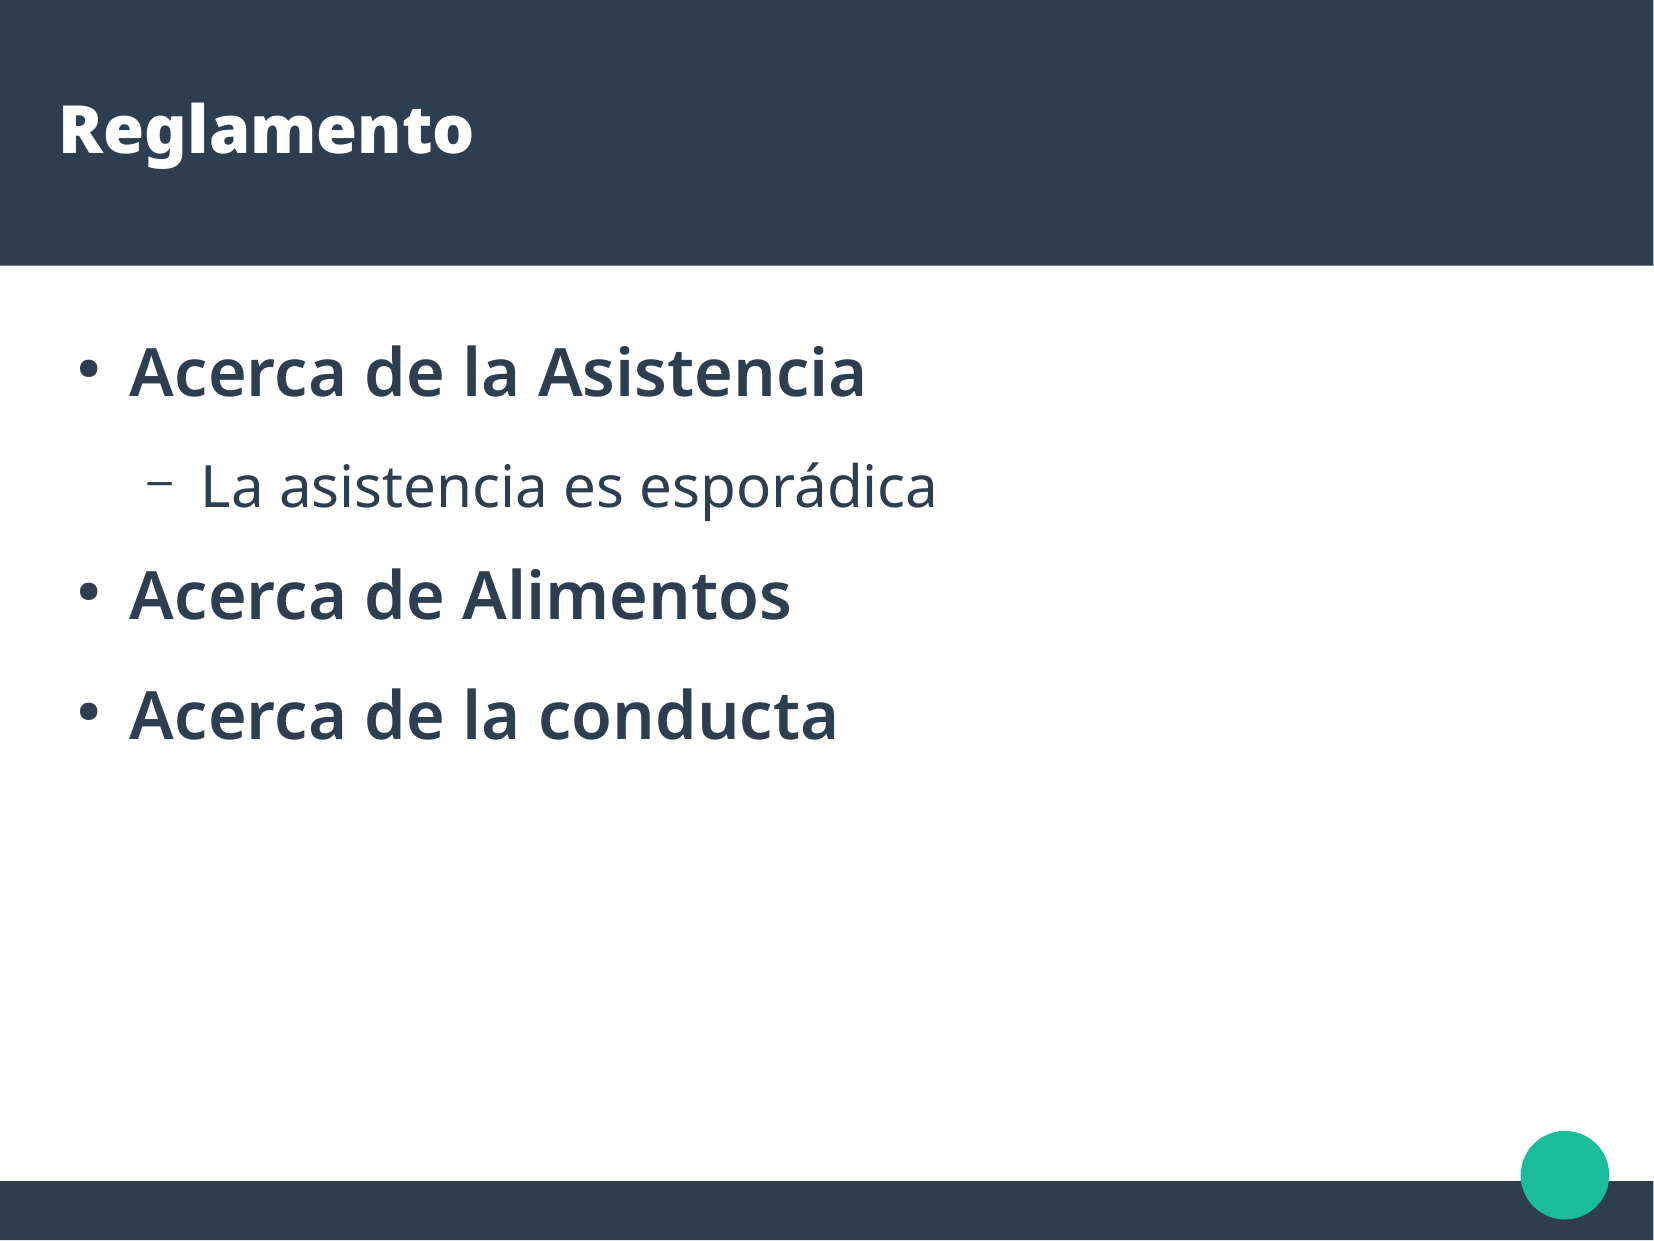

# Reglamento
Acerca de la Asistencia
La asistencia es esporádica
Acerca de Alimentos
Acerca de la conducta